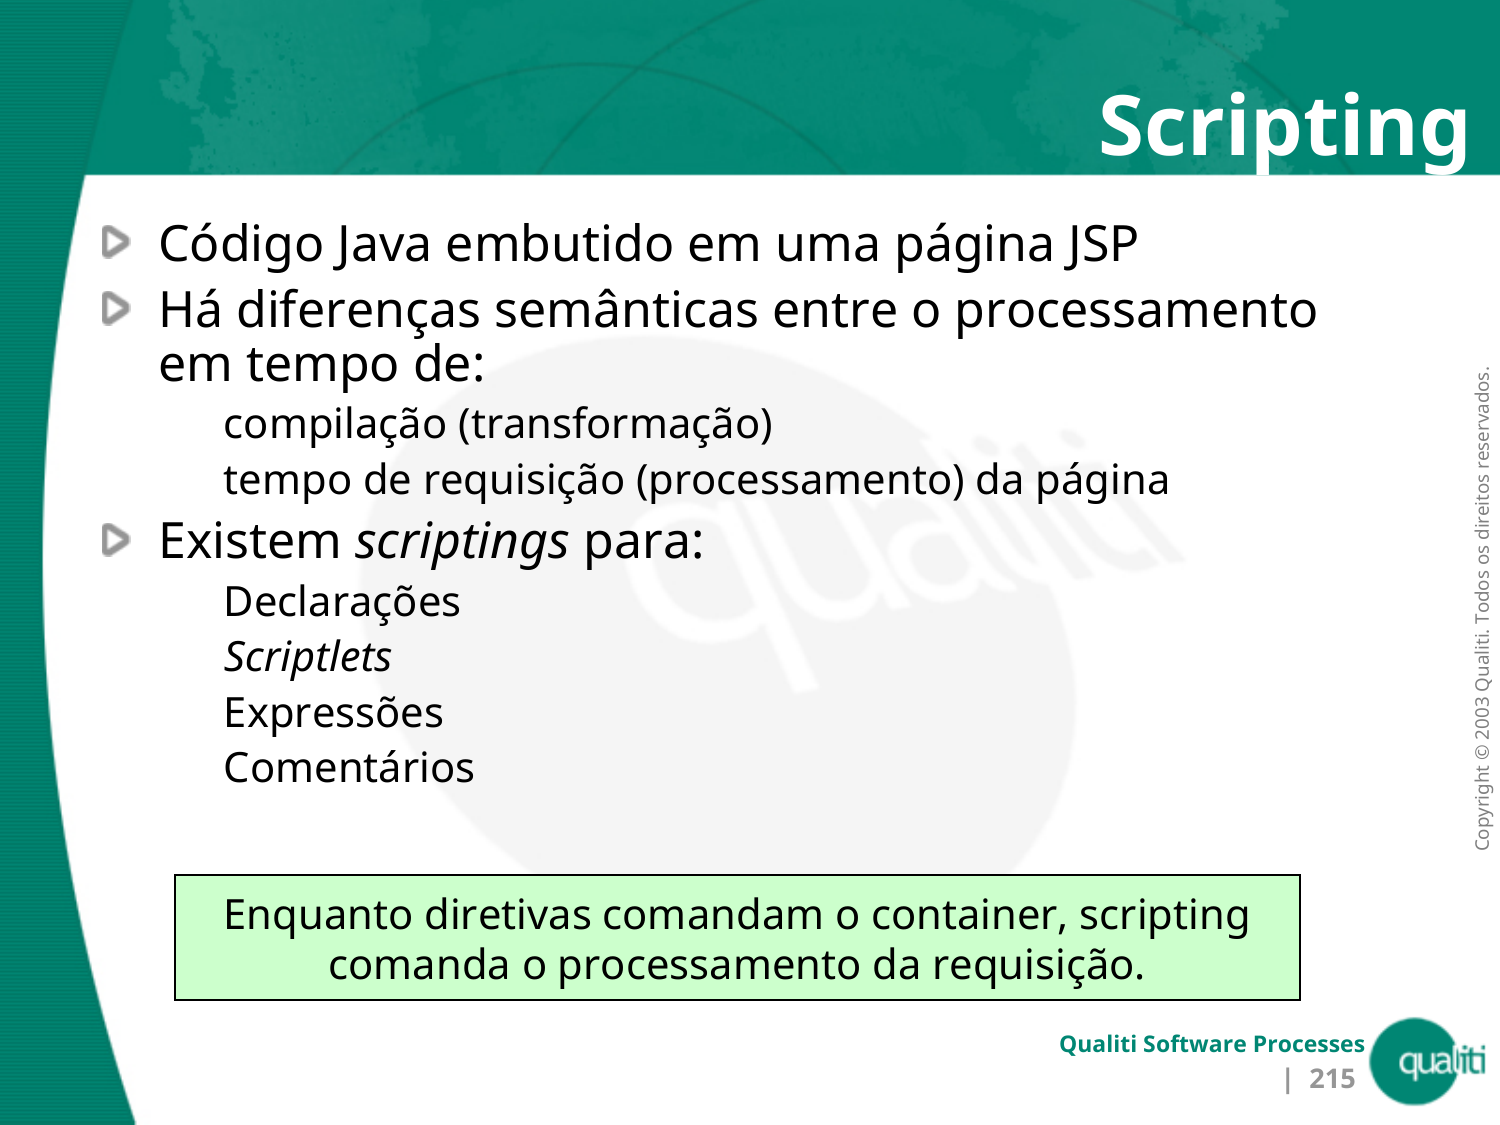

# Scripting
Código Java embutido em uma página JSP
Há diferenças semânticas entre o processamento em tempo de:
compilação (transformação)
tempo de requisição (processamento) da página
Existem scriptings para:
Declarações
Scriptlets
Expressões
Comentários
Enquanto diretivas comandam o container, scripting comanda o processamento da requisição.